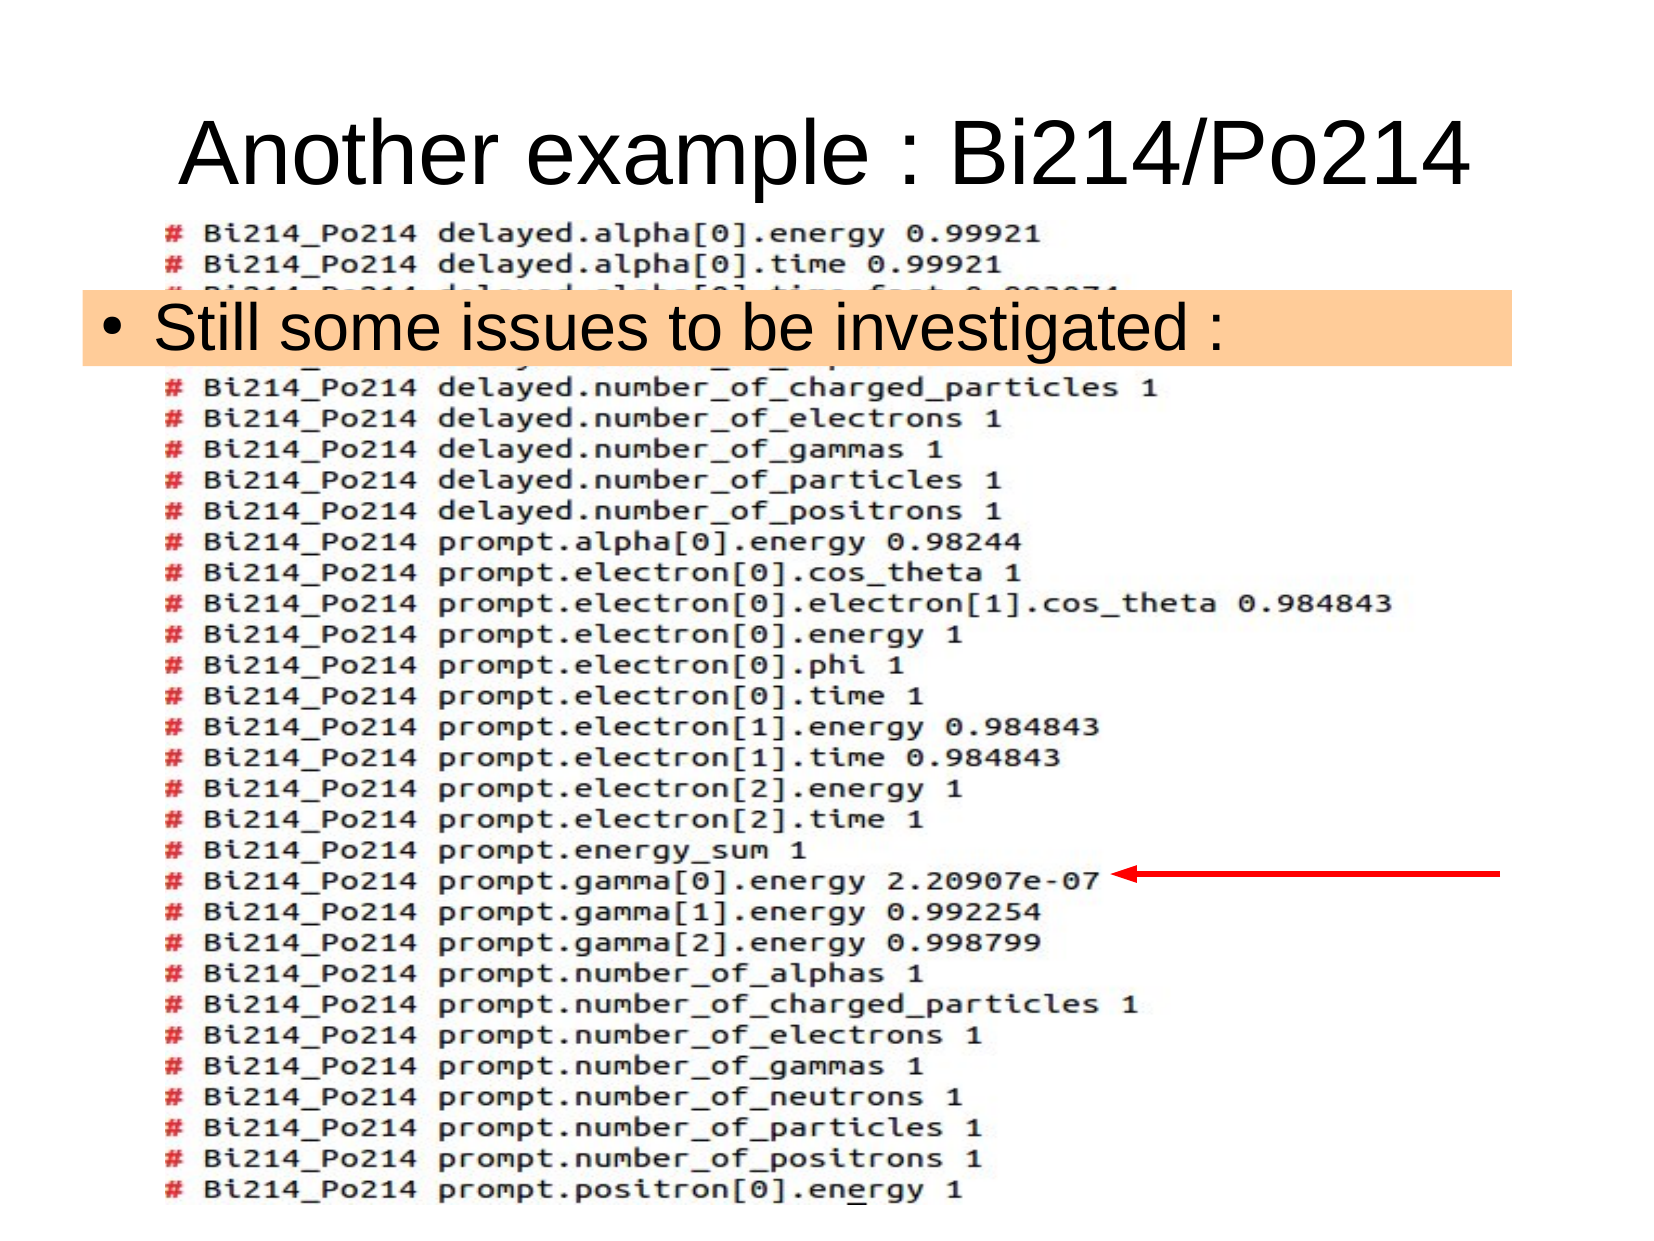

# Another example : Bi214/Po214
Still some issues to be investigated :